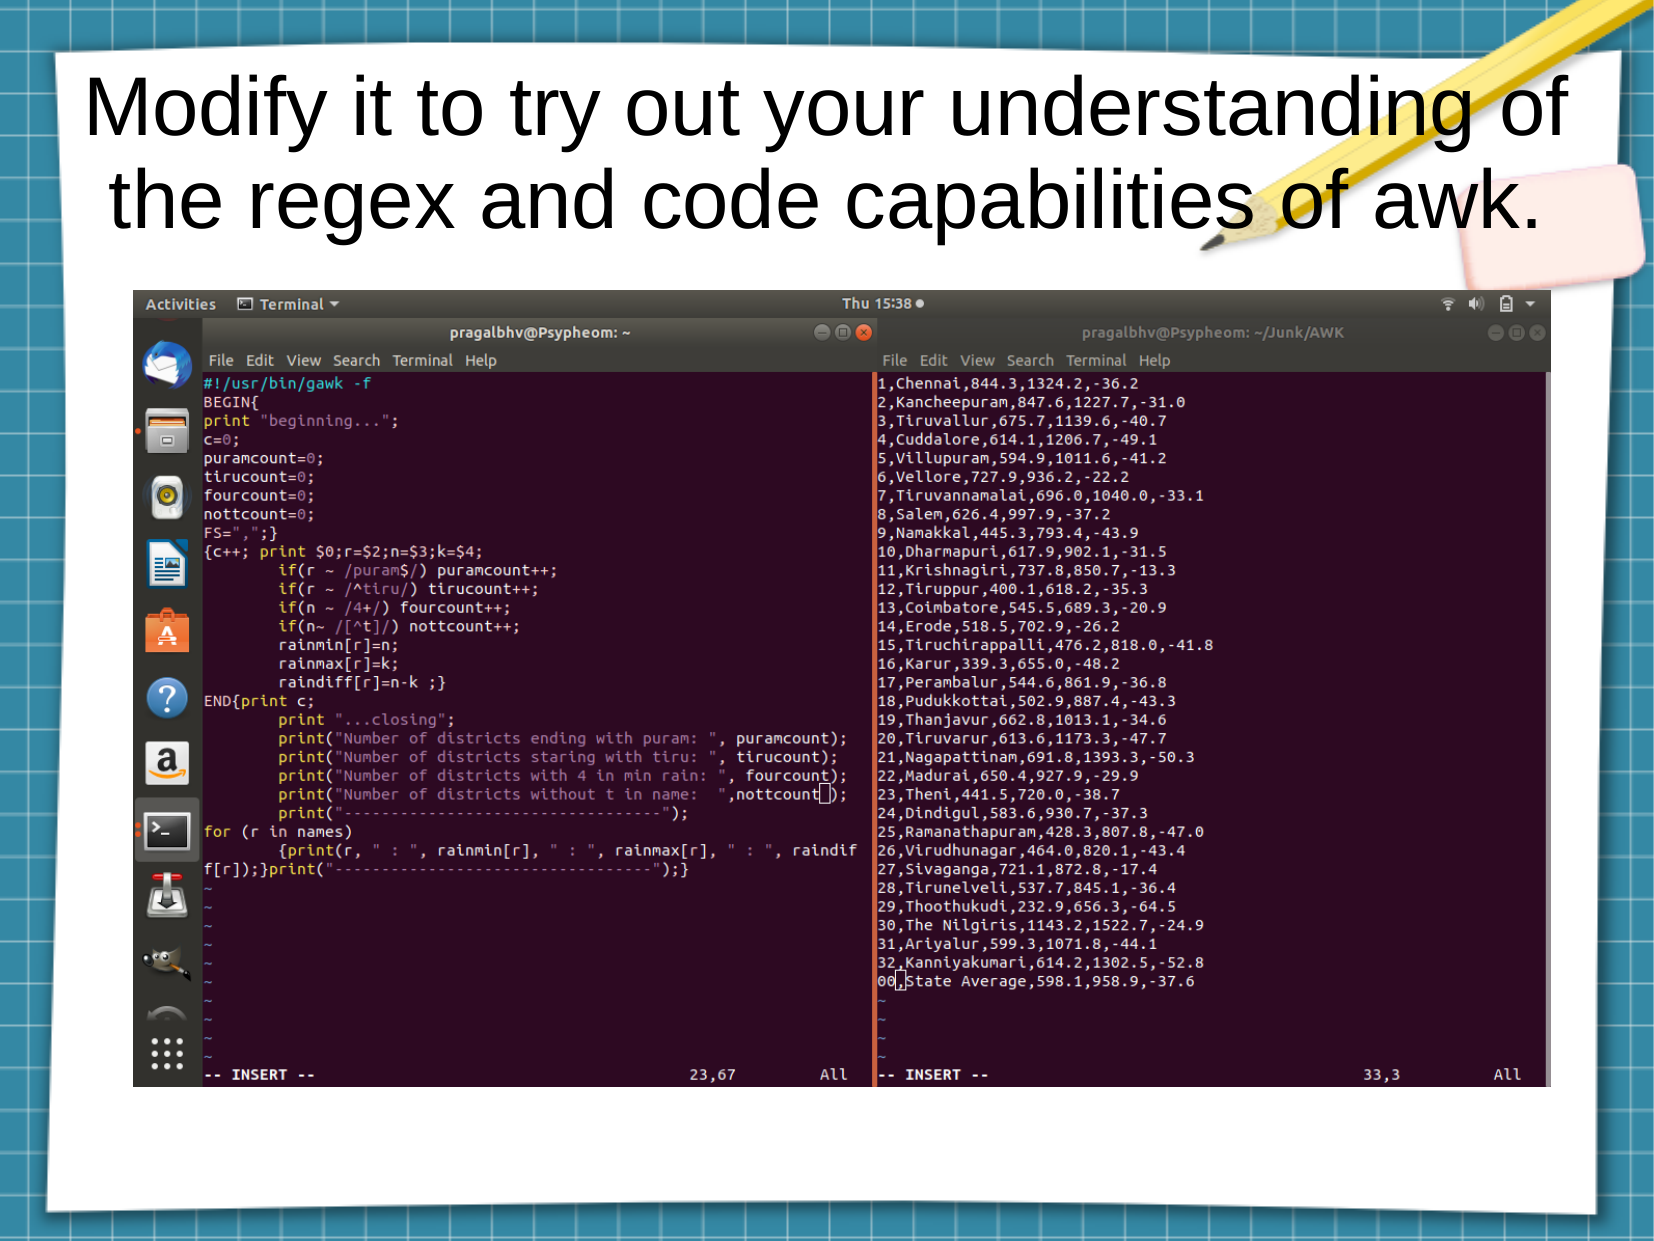

# Modify it to try out your understanding of the regex and code capabilities of awk.